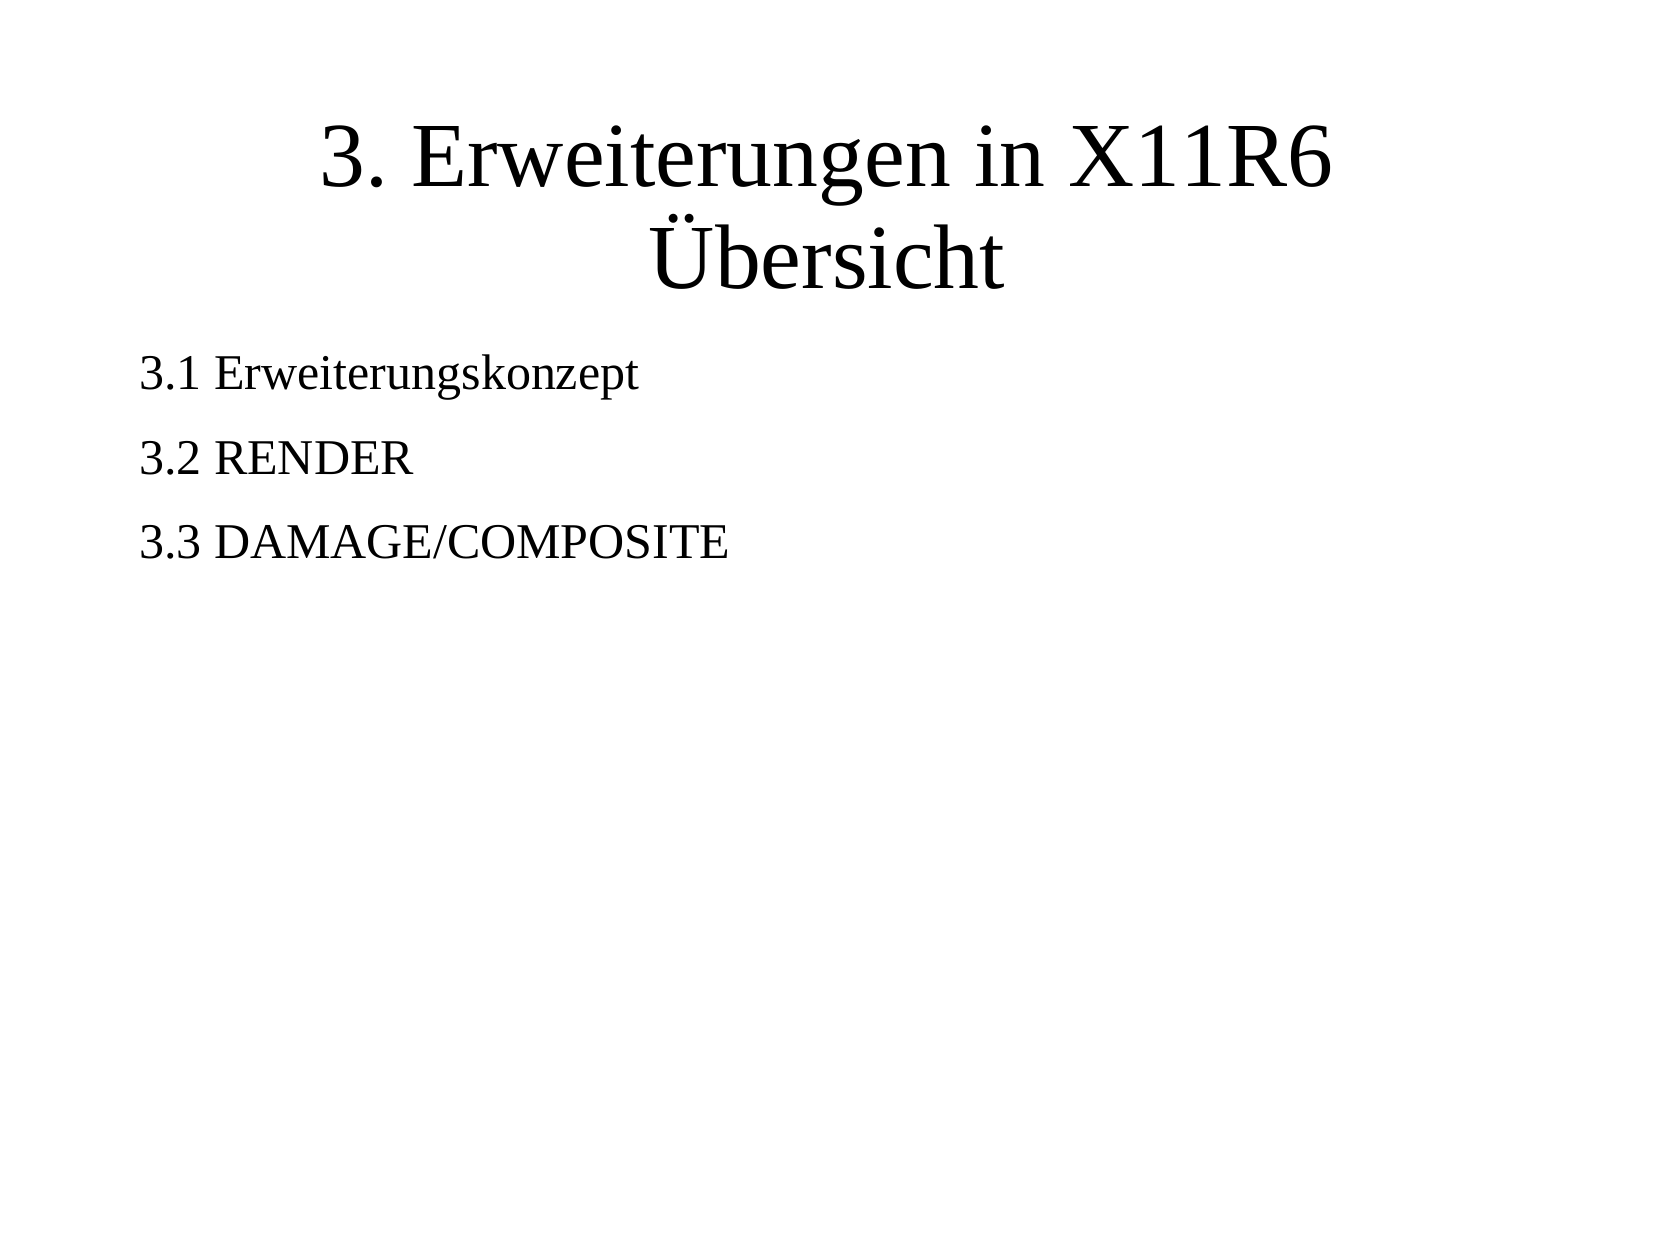

# 3. Erweiterungen in X11R6 Übersicht
3.1 Erweiterungskonzept
3.2 RENDER
3.3 DAMAGE/COMPOSITE